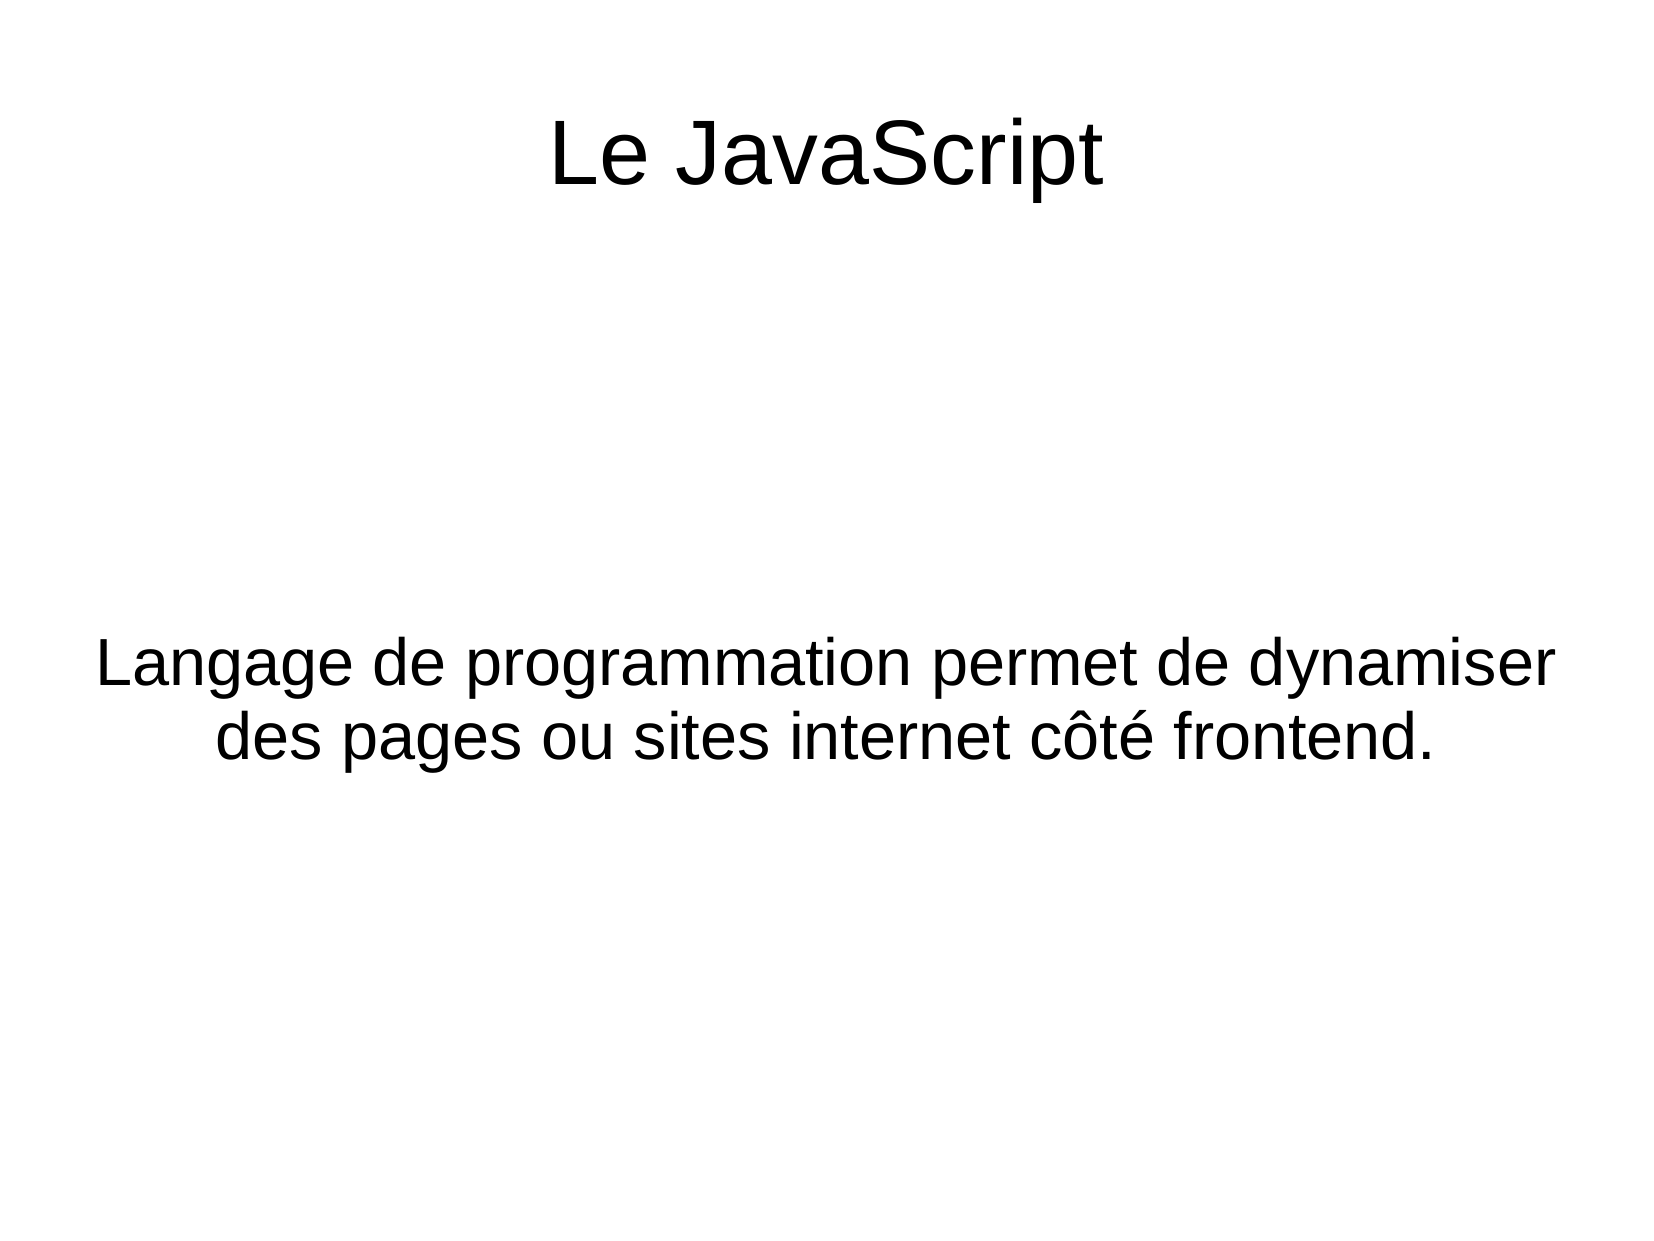

# Le JavaScript
Langage de programmation permet de dynamiser des pages ou sites internet côté frontend.